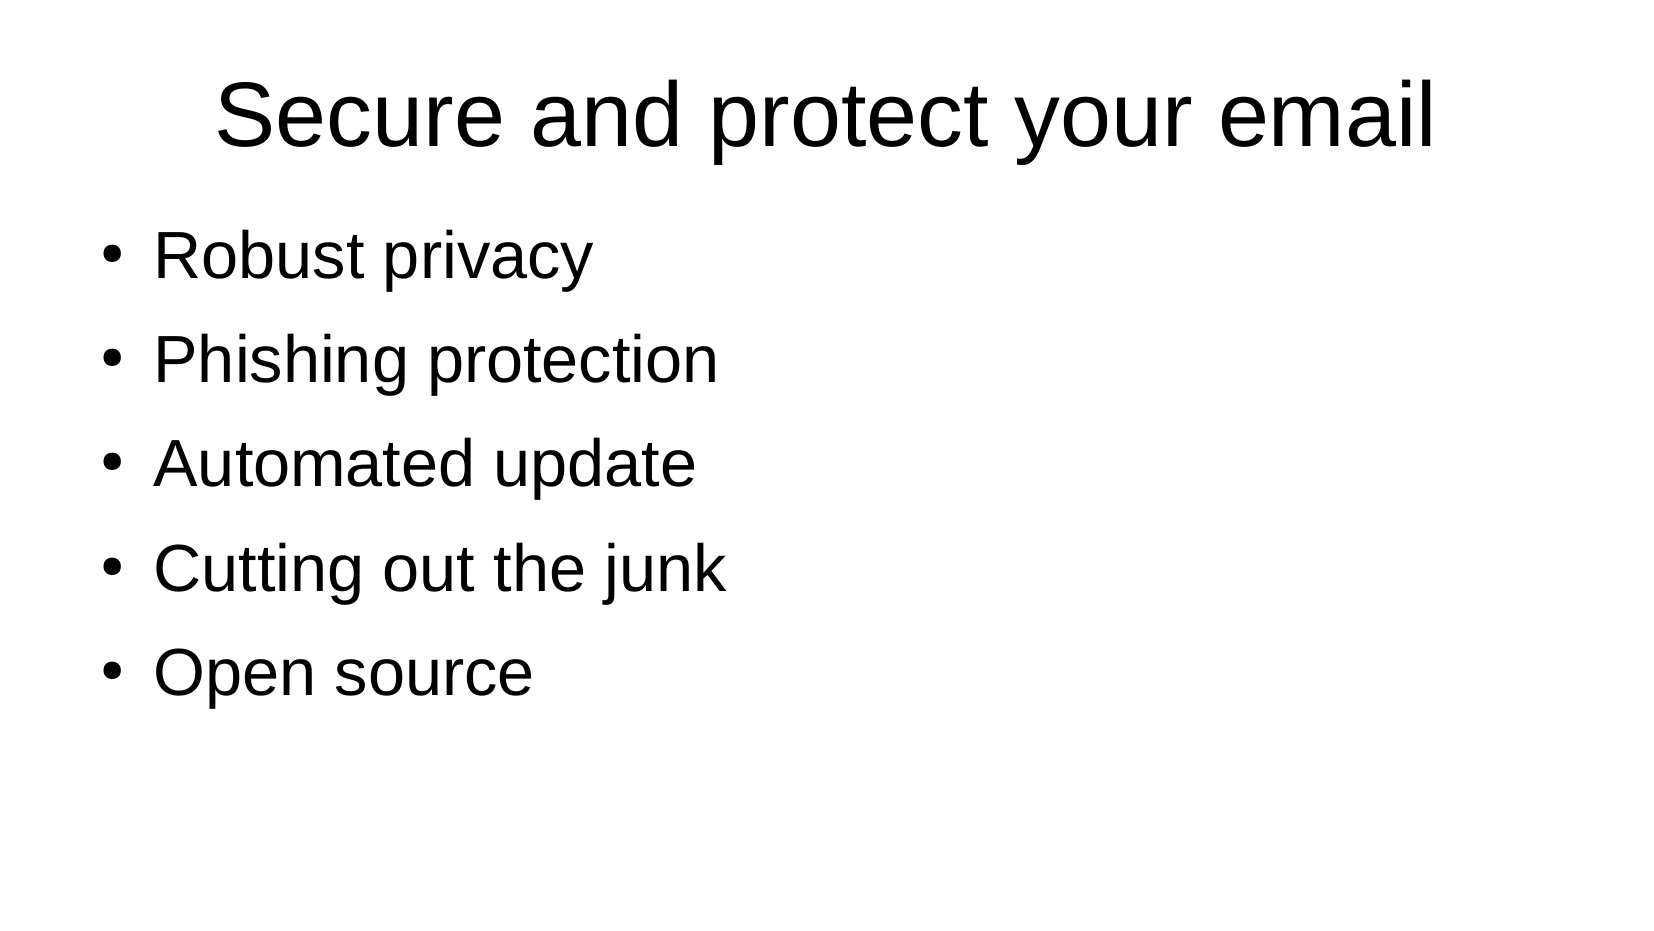

# Secure and protect your email
Robust privacy
Phishing protection
Automated update
Cutting out the junk
Open source